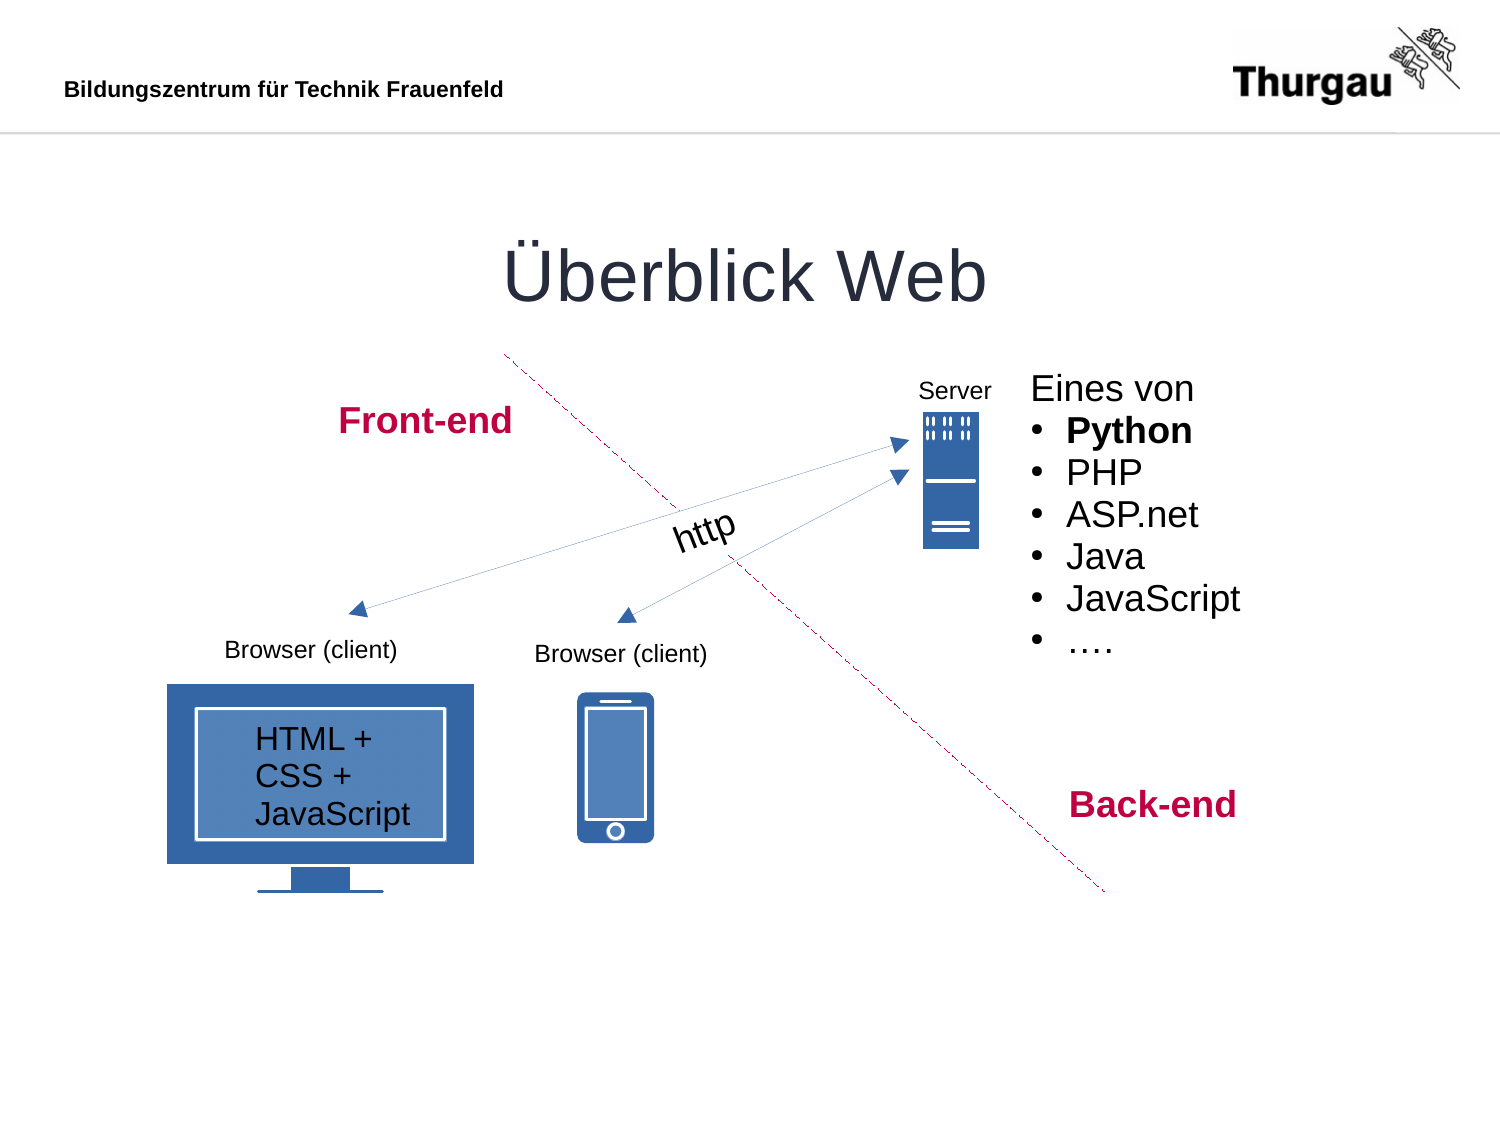

Bildungszentrum für Technik Frauenfeld
Überblick Web
Eines von
Python
PHP
ASP.net
Java
JavaScript
….
Server
Front-end
http
Browser (client)
Browser (client)
HTML +
CSS +
JavaScript
Back-end